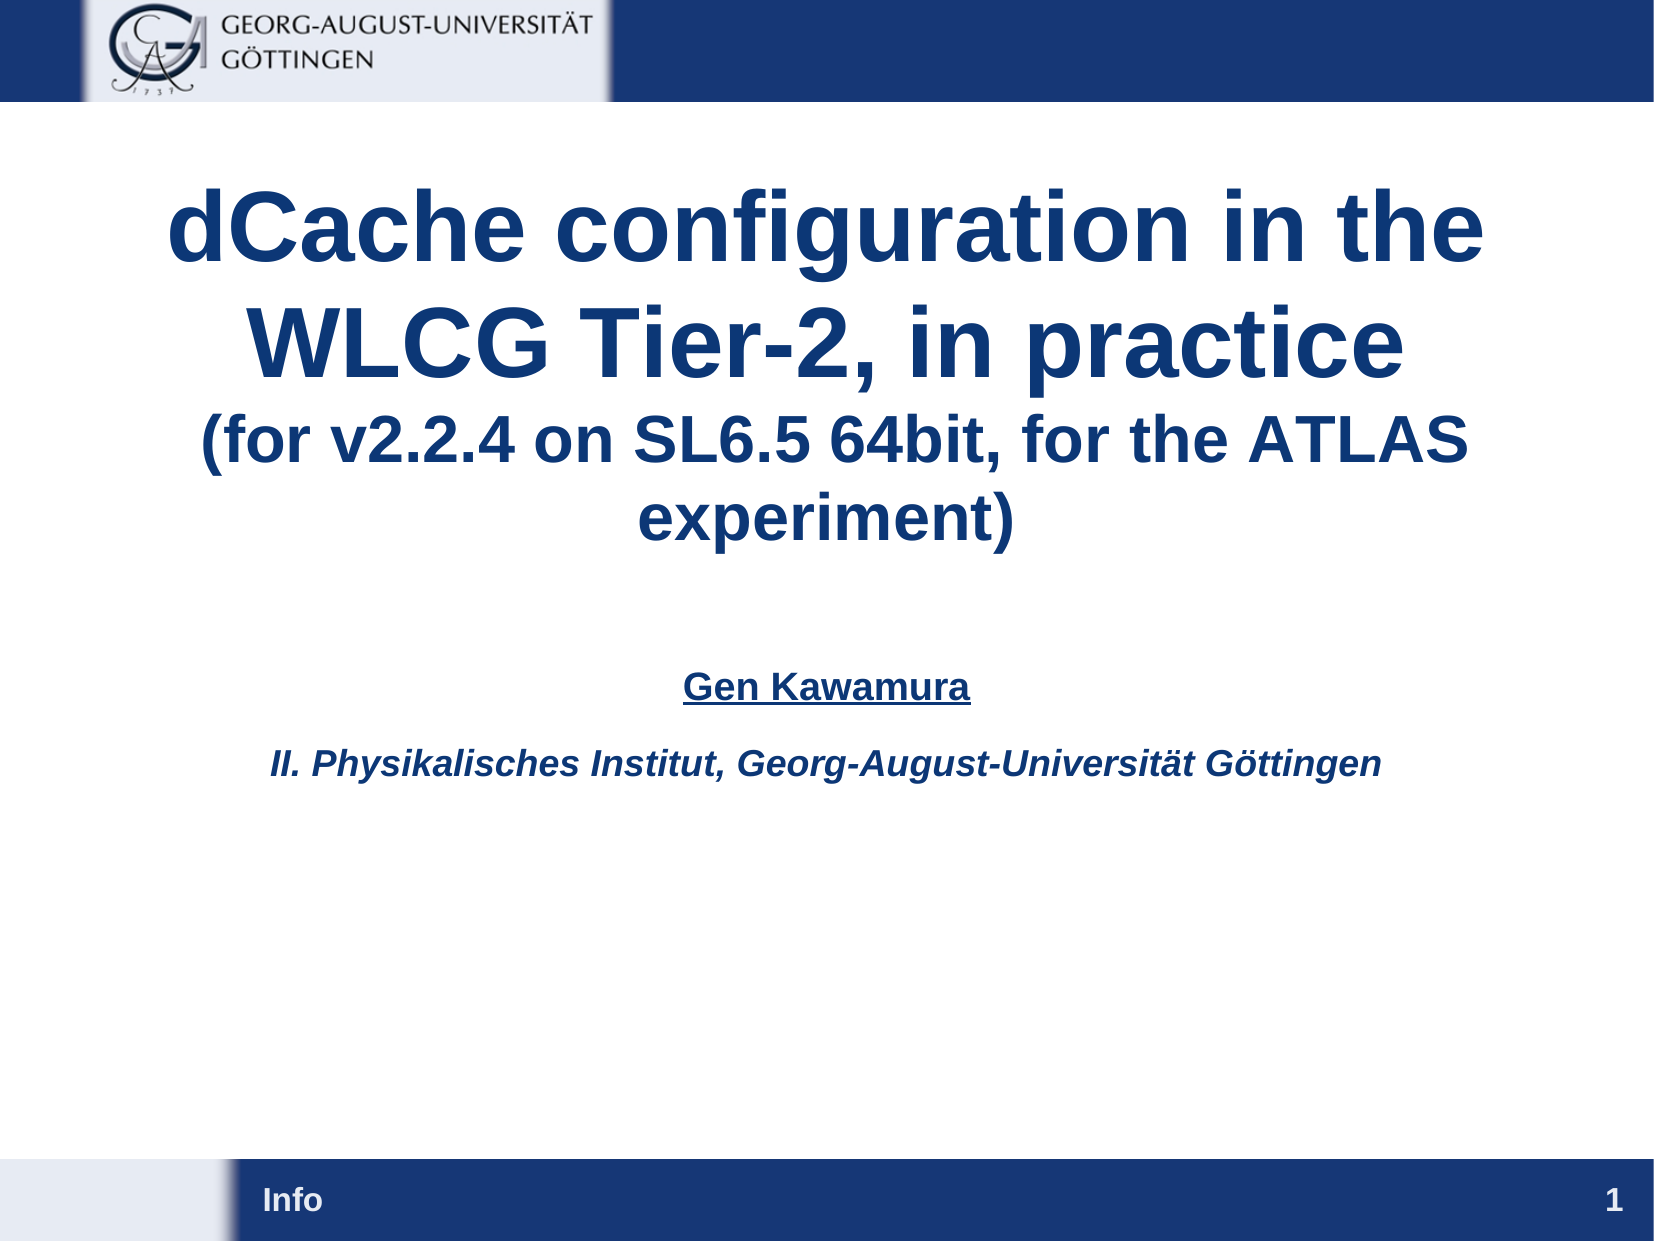

dCache configuration in the WLCG Tier-2, in practice
 (for v2.2.4 on SL6.5 64bit, for the ATLAS experiment)
Gen Kawamura
II. Physikalisches Institut, Georg-August-Universität Göttingen
Info